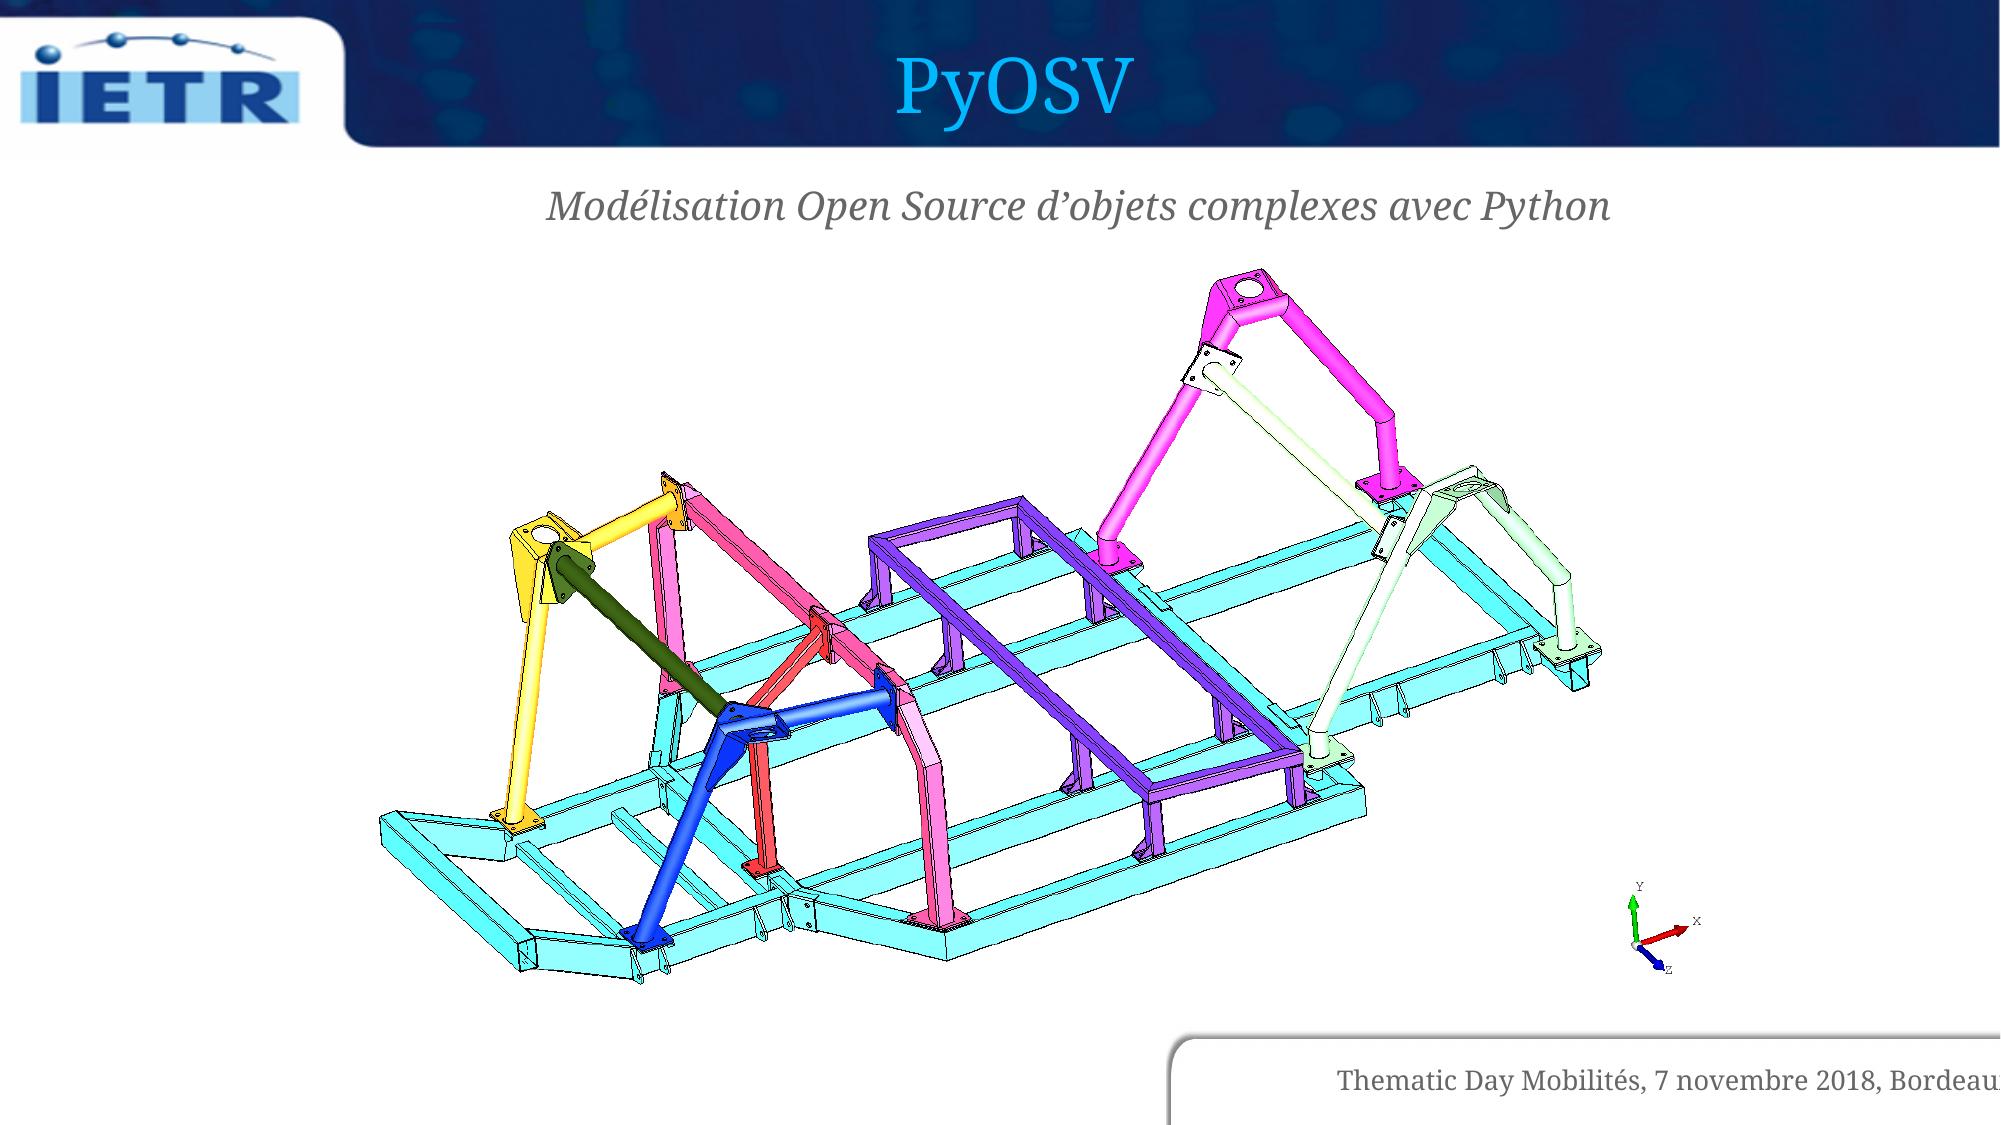

PyOSV
Modélisation Open Source d’objets complexes avec Python
Thematic Day Mobilités, 7 novembre 2018, Bordeaux